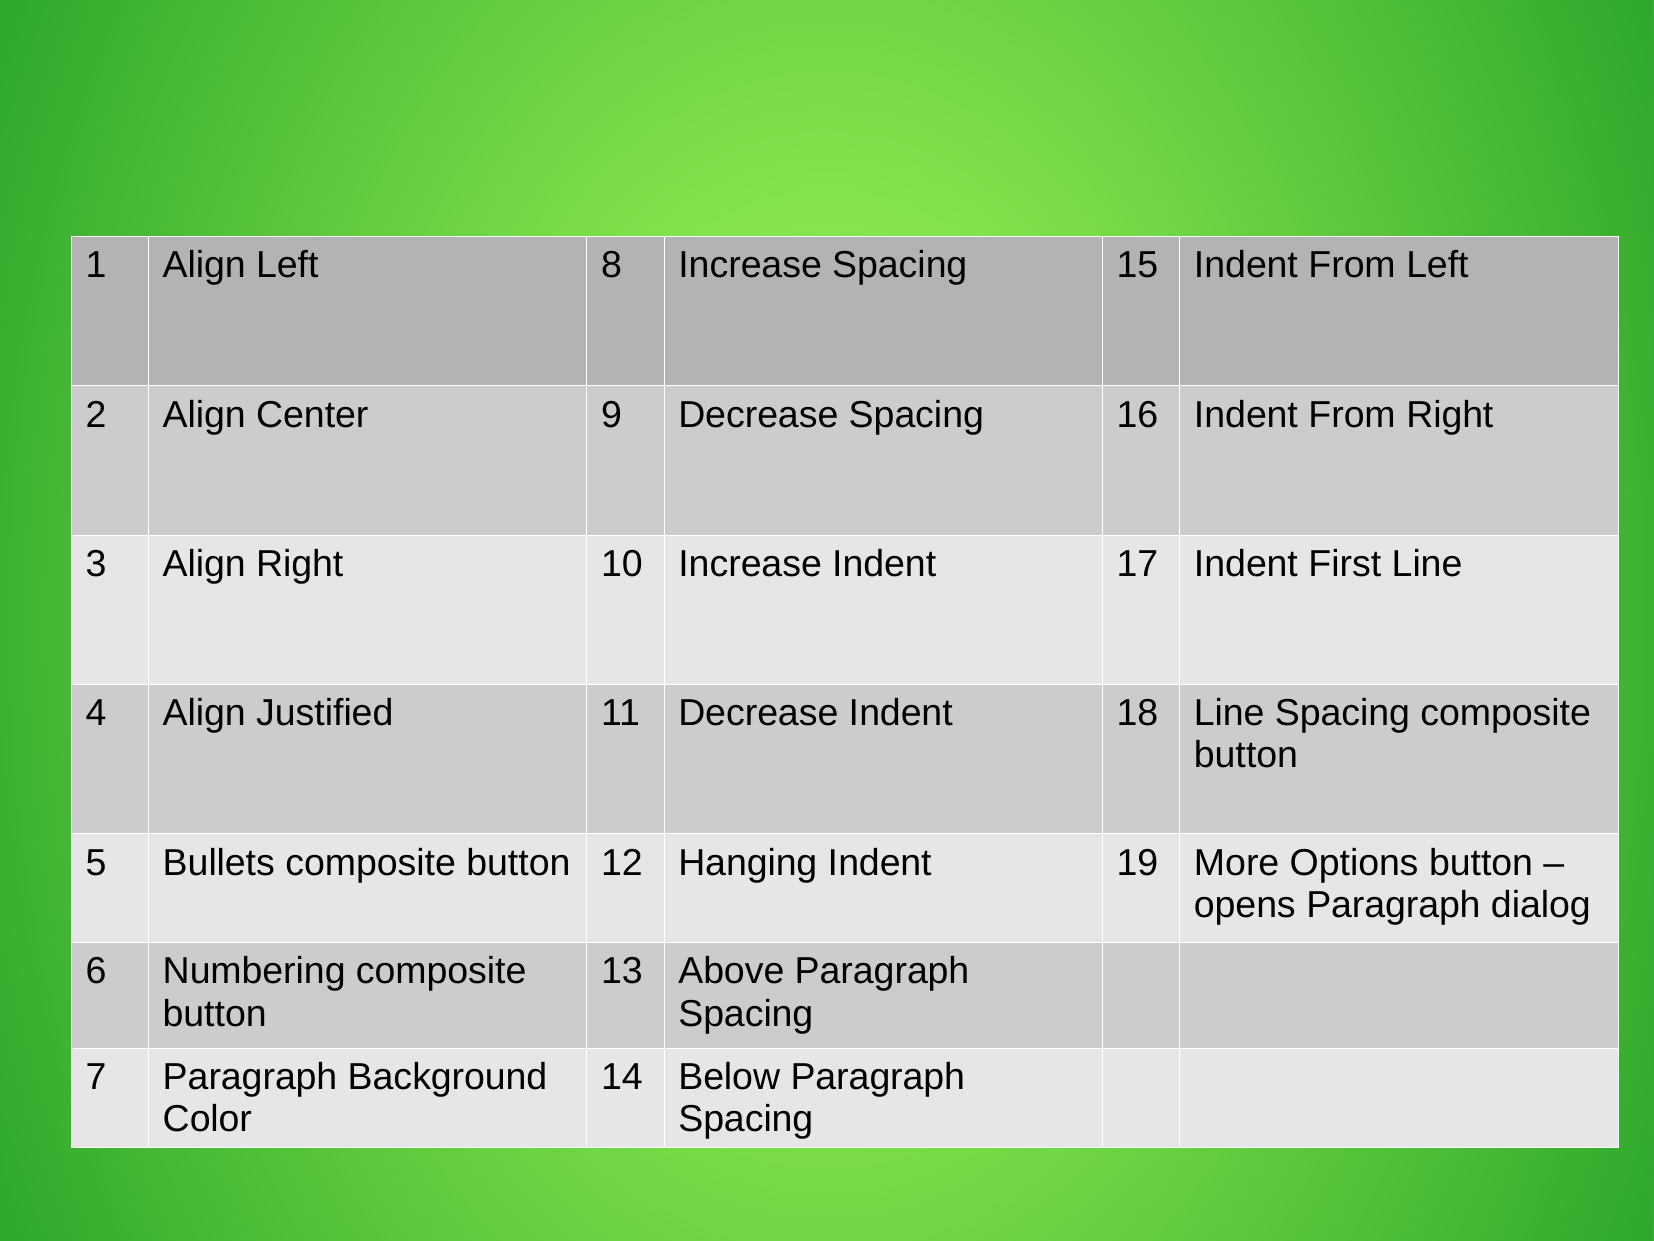

| 1 | Align Left | 8 | Increase Spacing | 15 | Indent From Left |
| --- | --- | --- | --- | --- | --- |
| 2 | Align Center | 9 | Decrease Spacing | 16 | Indent From Right |
| 3 | Align Right | 10 | Increase Indent | 17 | Indent First Line |
| 4 | Align Justified | 11 | Decrease Indent | 18 | Line Spacing composite button |
| 5 | Bullets composite button | 12 | Hanging Indent | 19 | More Options button – opens Paragraph dialog |
| 6 | Numbering composite button | 13 | Above Paragraph Spacing | | |
| 7 | Paragraph Background Color | 14 | Below Paragraph Spacing | | |